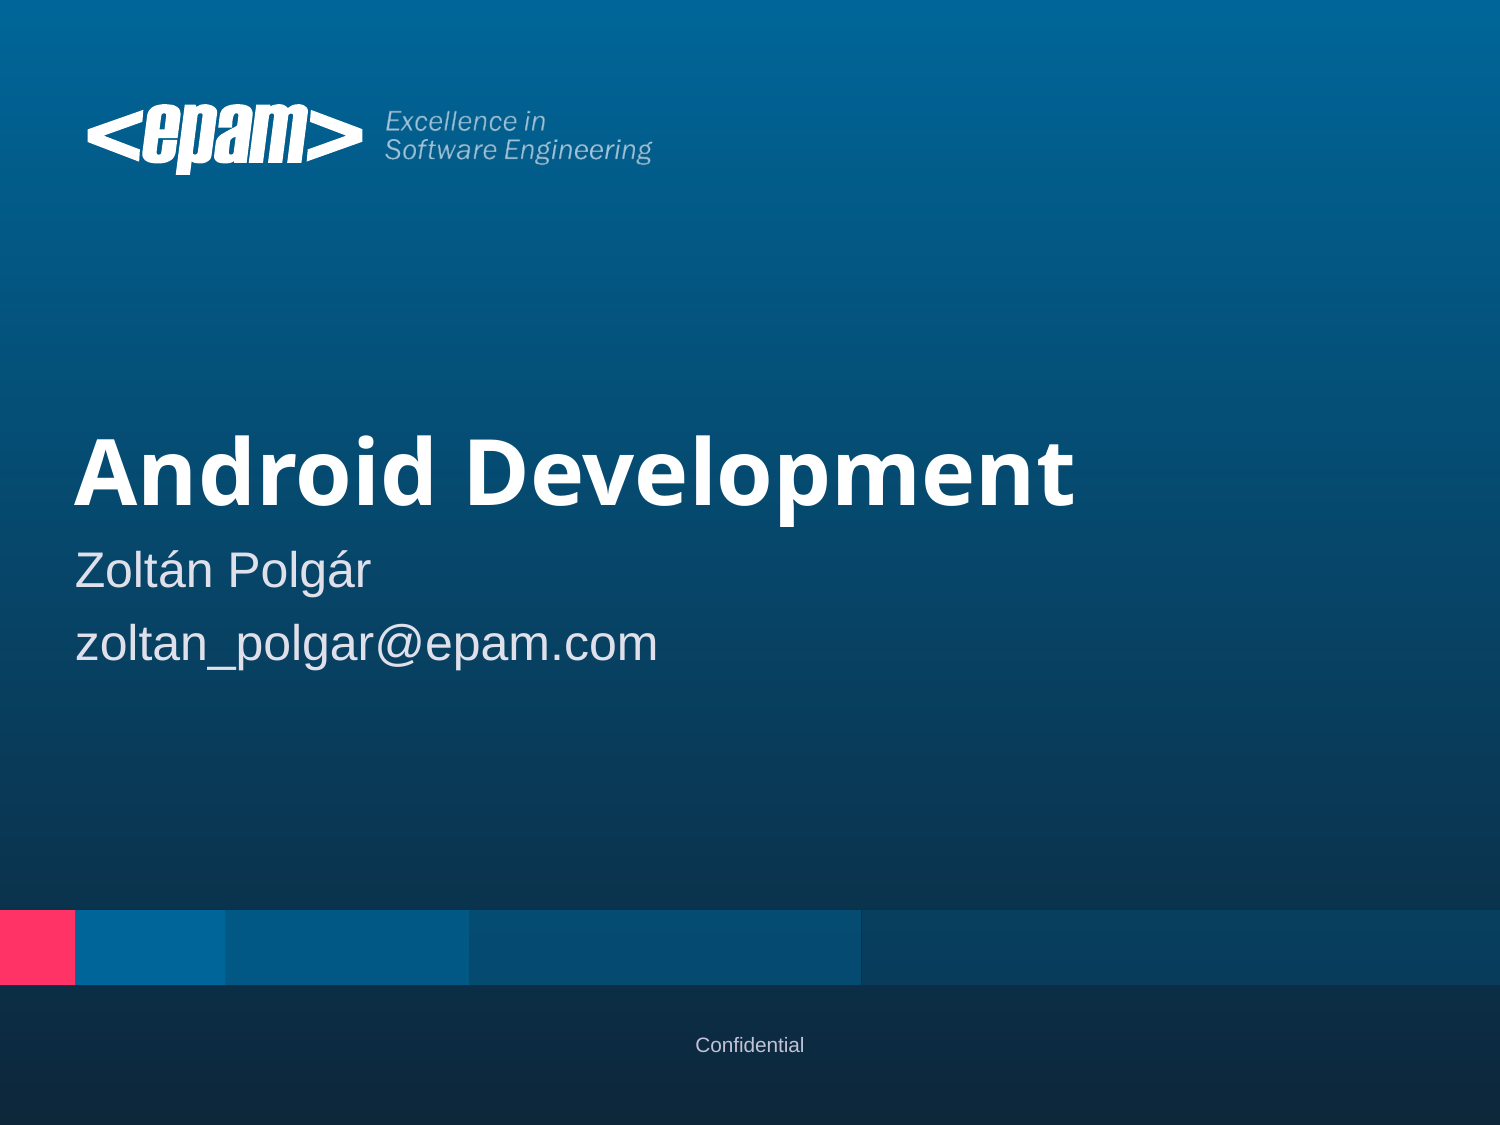

Android Development
# Zoltán Polgár
zoltan_polgar@epam.com
Confidential